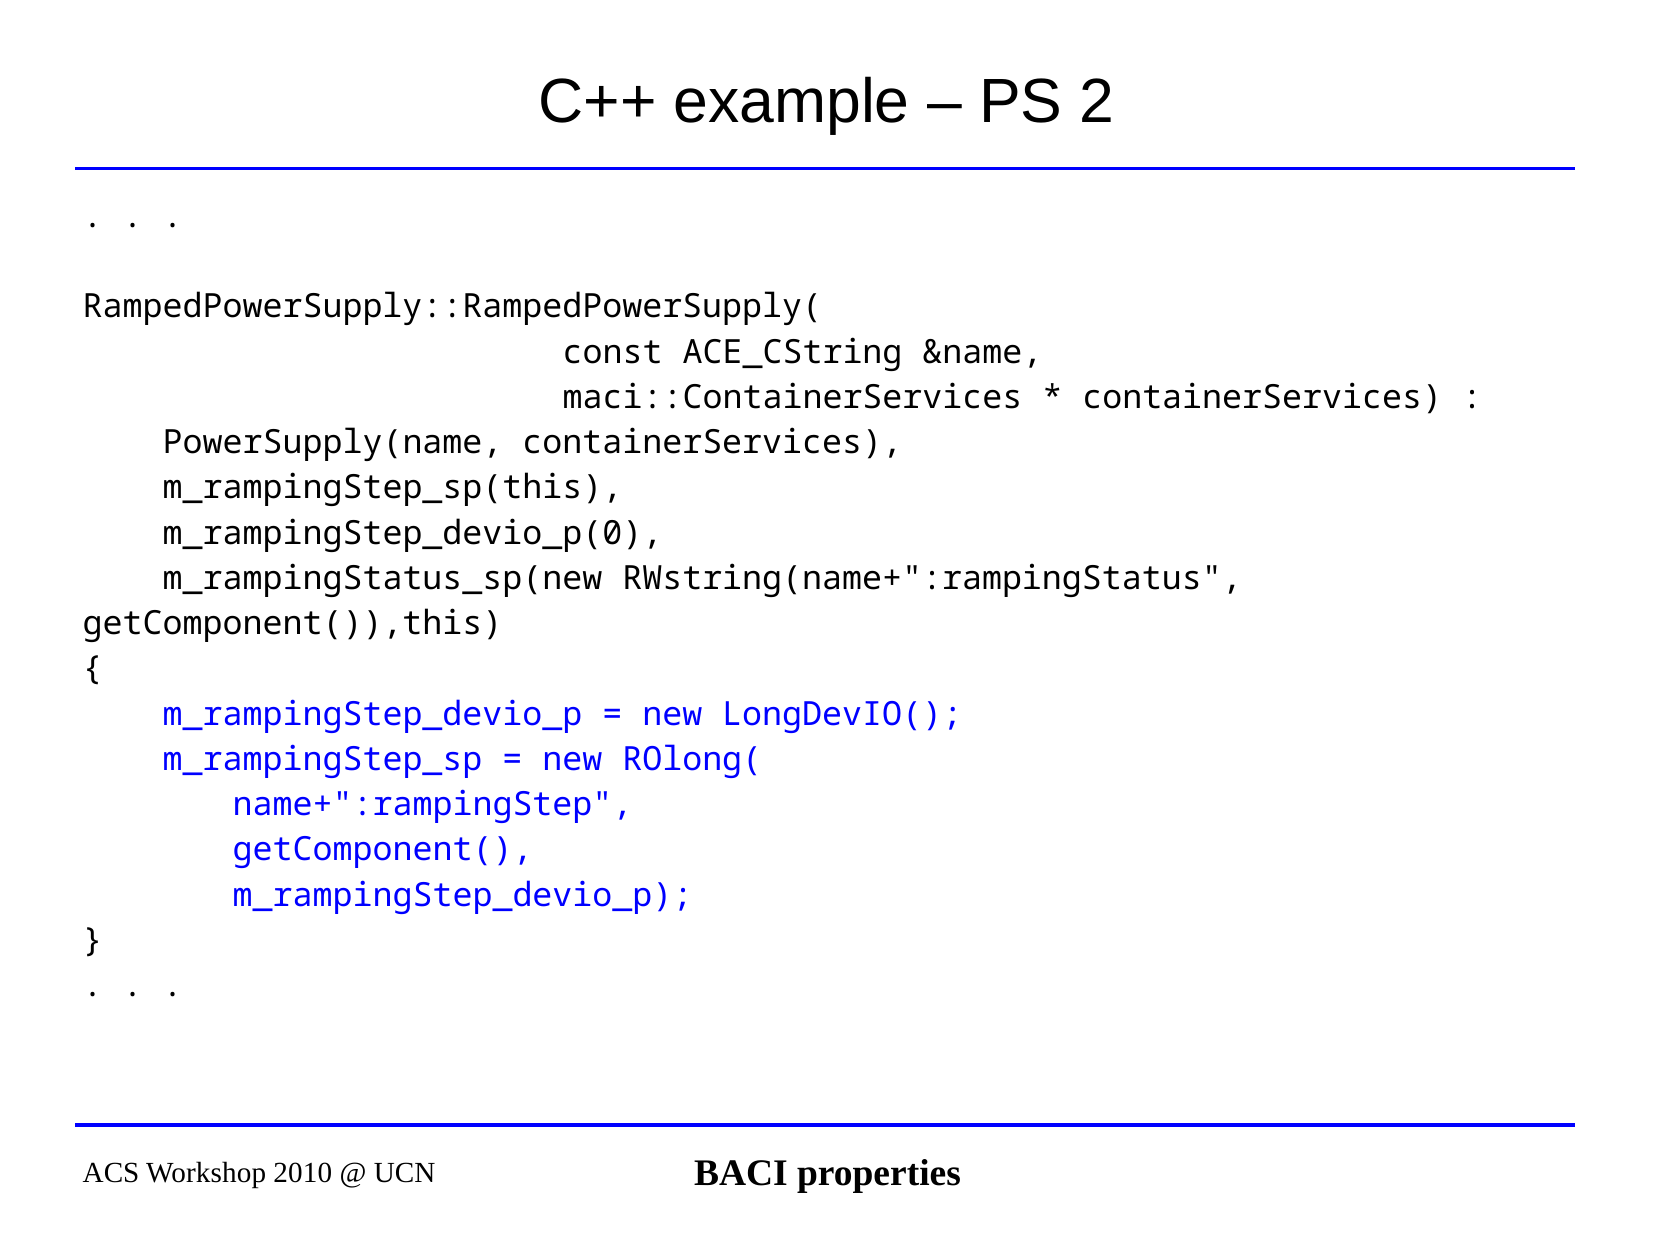

# C++ example – PS 2
. . .
RampedPowerSupply::RampedPowerSupply(
 const ACE_CString &name,
 maci::ContainerServices * containerServices) :
 PowerSupply(name, containerServices),
 m_rampingStep_sp(this),
 m_rampingStep_devio_p(0),
 m_rampingStatus_sp(new RWstring(name+":rampingStatus", getComponent()),this)
{
 m_rampingStep_devio_p = new LongDevIO();
 m_rampingStep_sp = new ROlong(
		name+":rampingStep",
		getComponent(),
		m_rampingStep_devio_p);
}
. . .